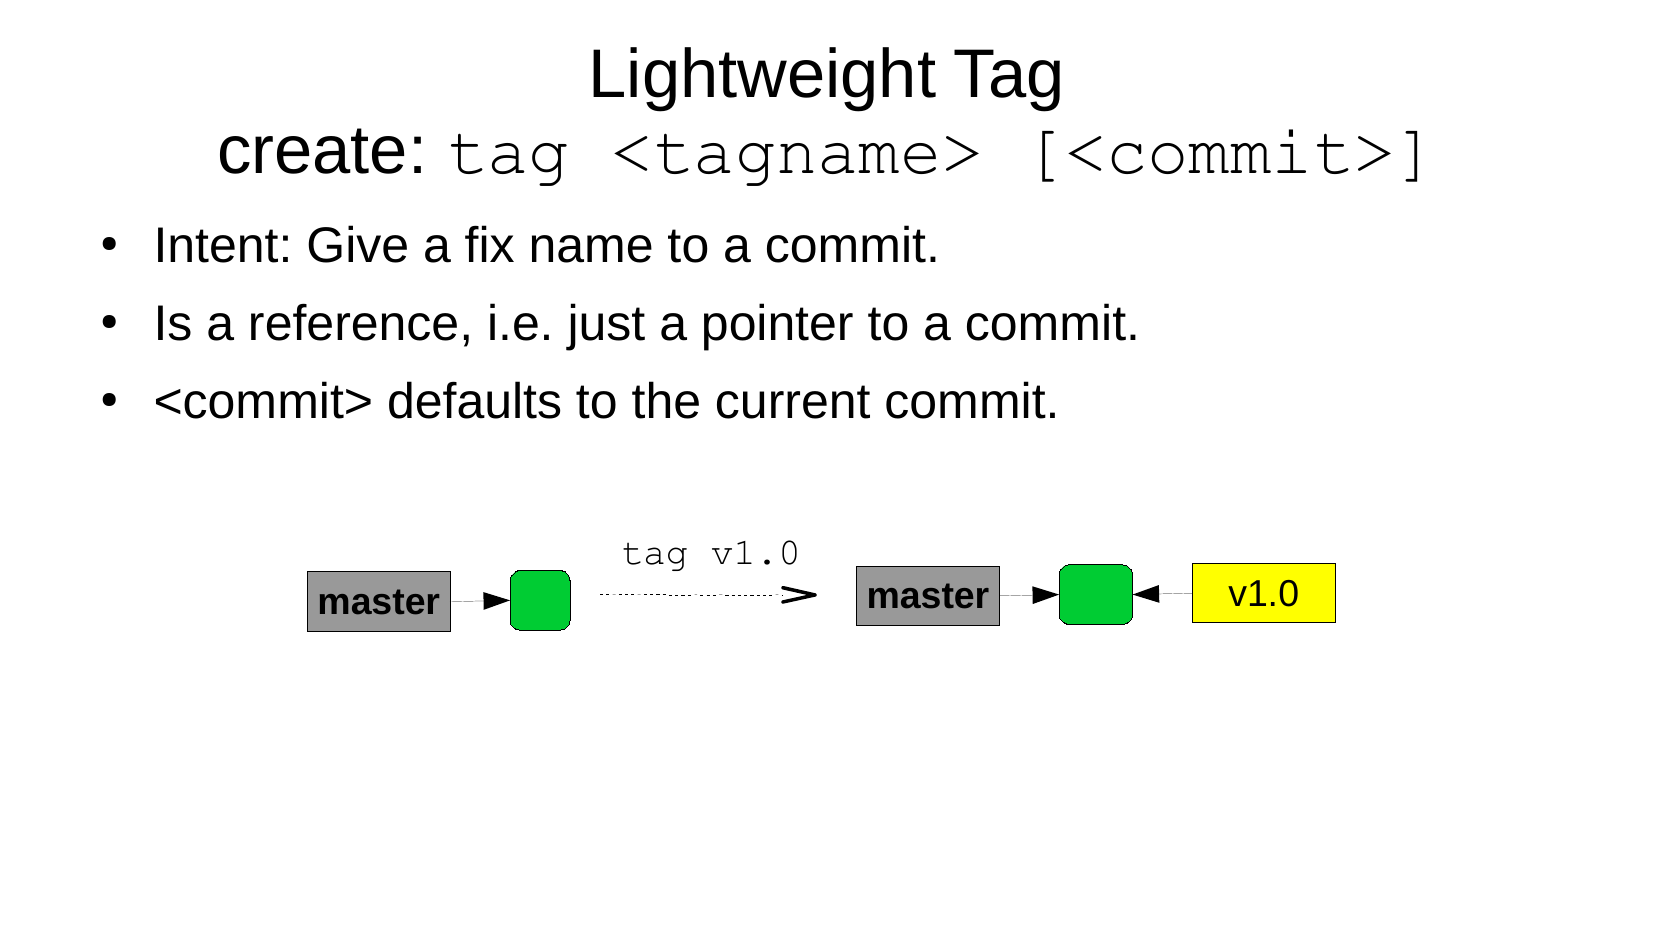

# Lightweight Tag create: tag <tagname> [<commit>]
Intent: Give a fix name to a commit.
Is a reference, i.e. just a pointer to a commit.
<commit> defaults to the current commit.
tag v1.0
v1.0
master
master